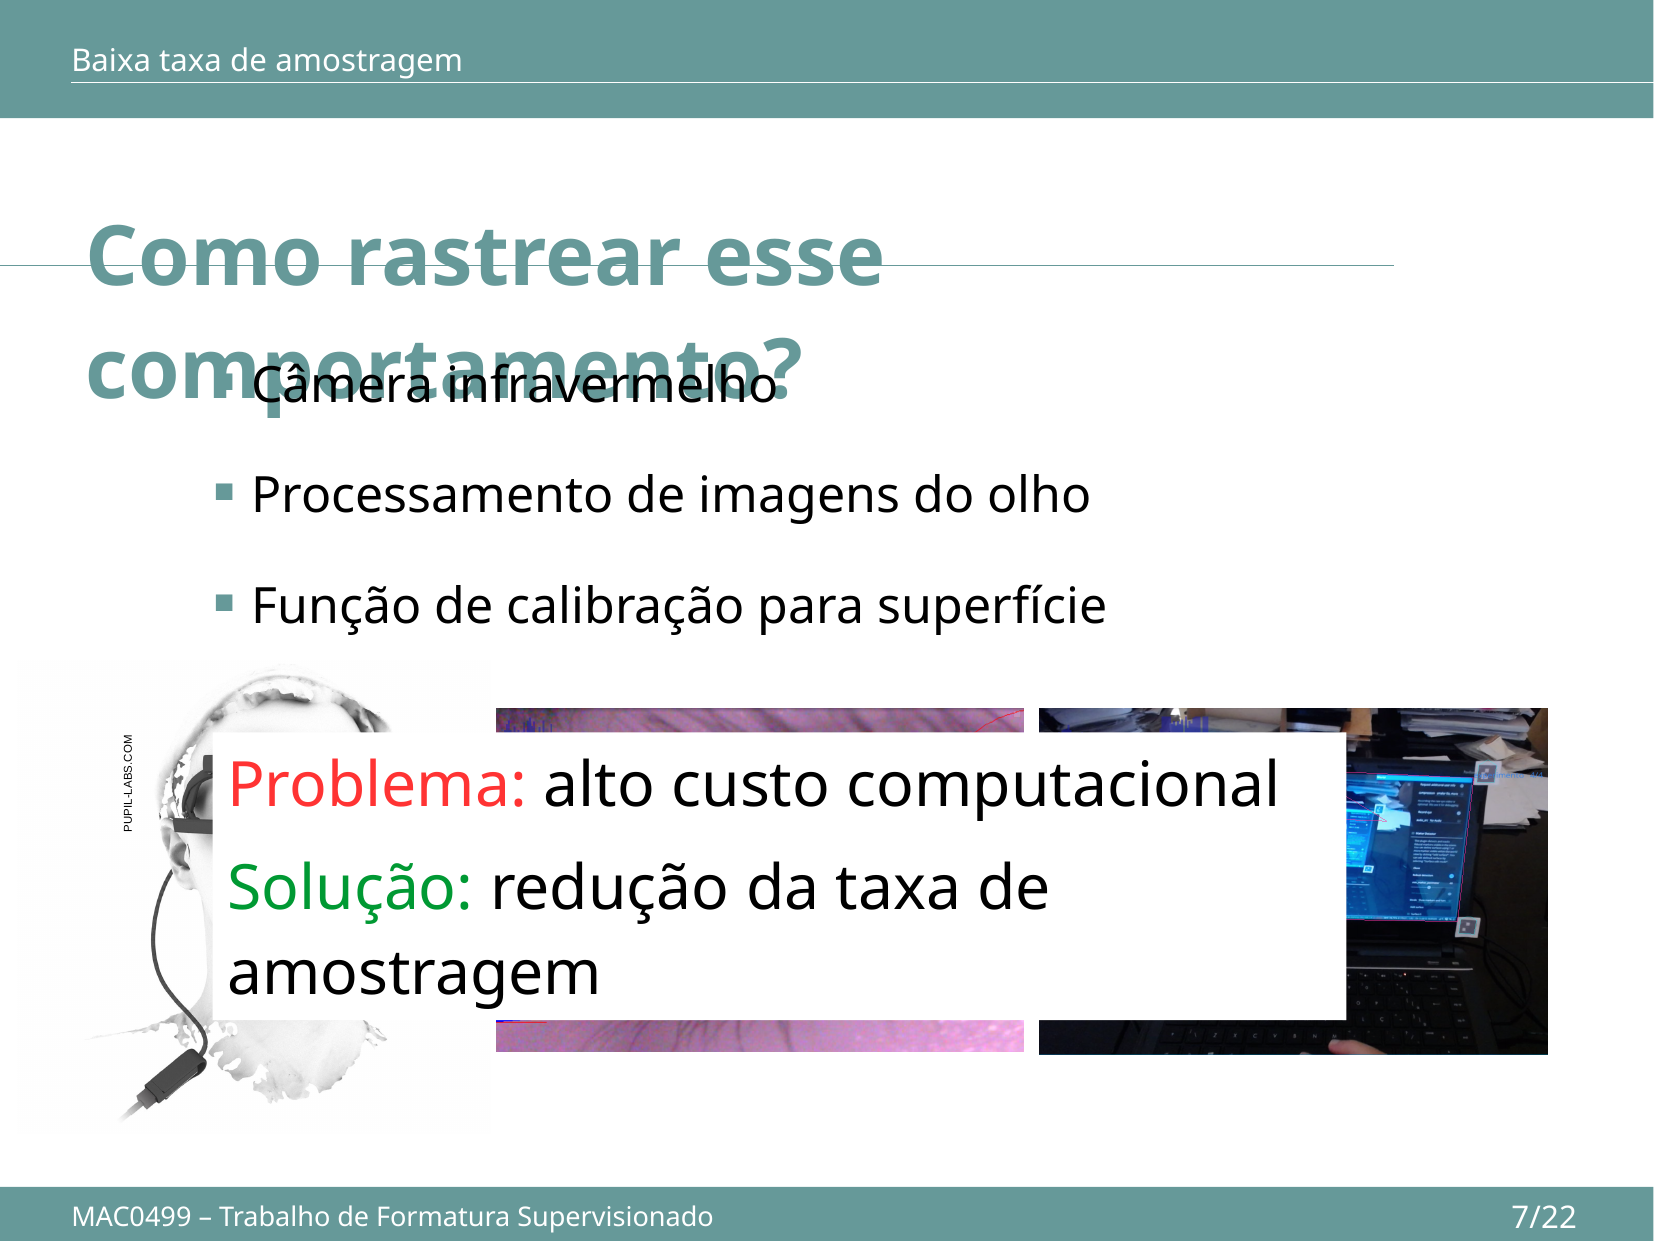

# Baixa taxa de amostragem
Como rastrear esse comportamento?
Câmera infravermelho
Processamento de imagens do olho
Função de calibração para superfície
PUPIL-LABS.COM
Problema: alto custo computacional
Solução: redução da taxa de amostragem
MAC0499 – Trabalho de Formatura Supervisionado
7/22